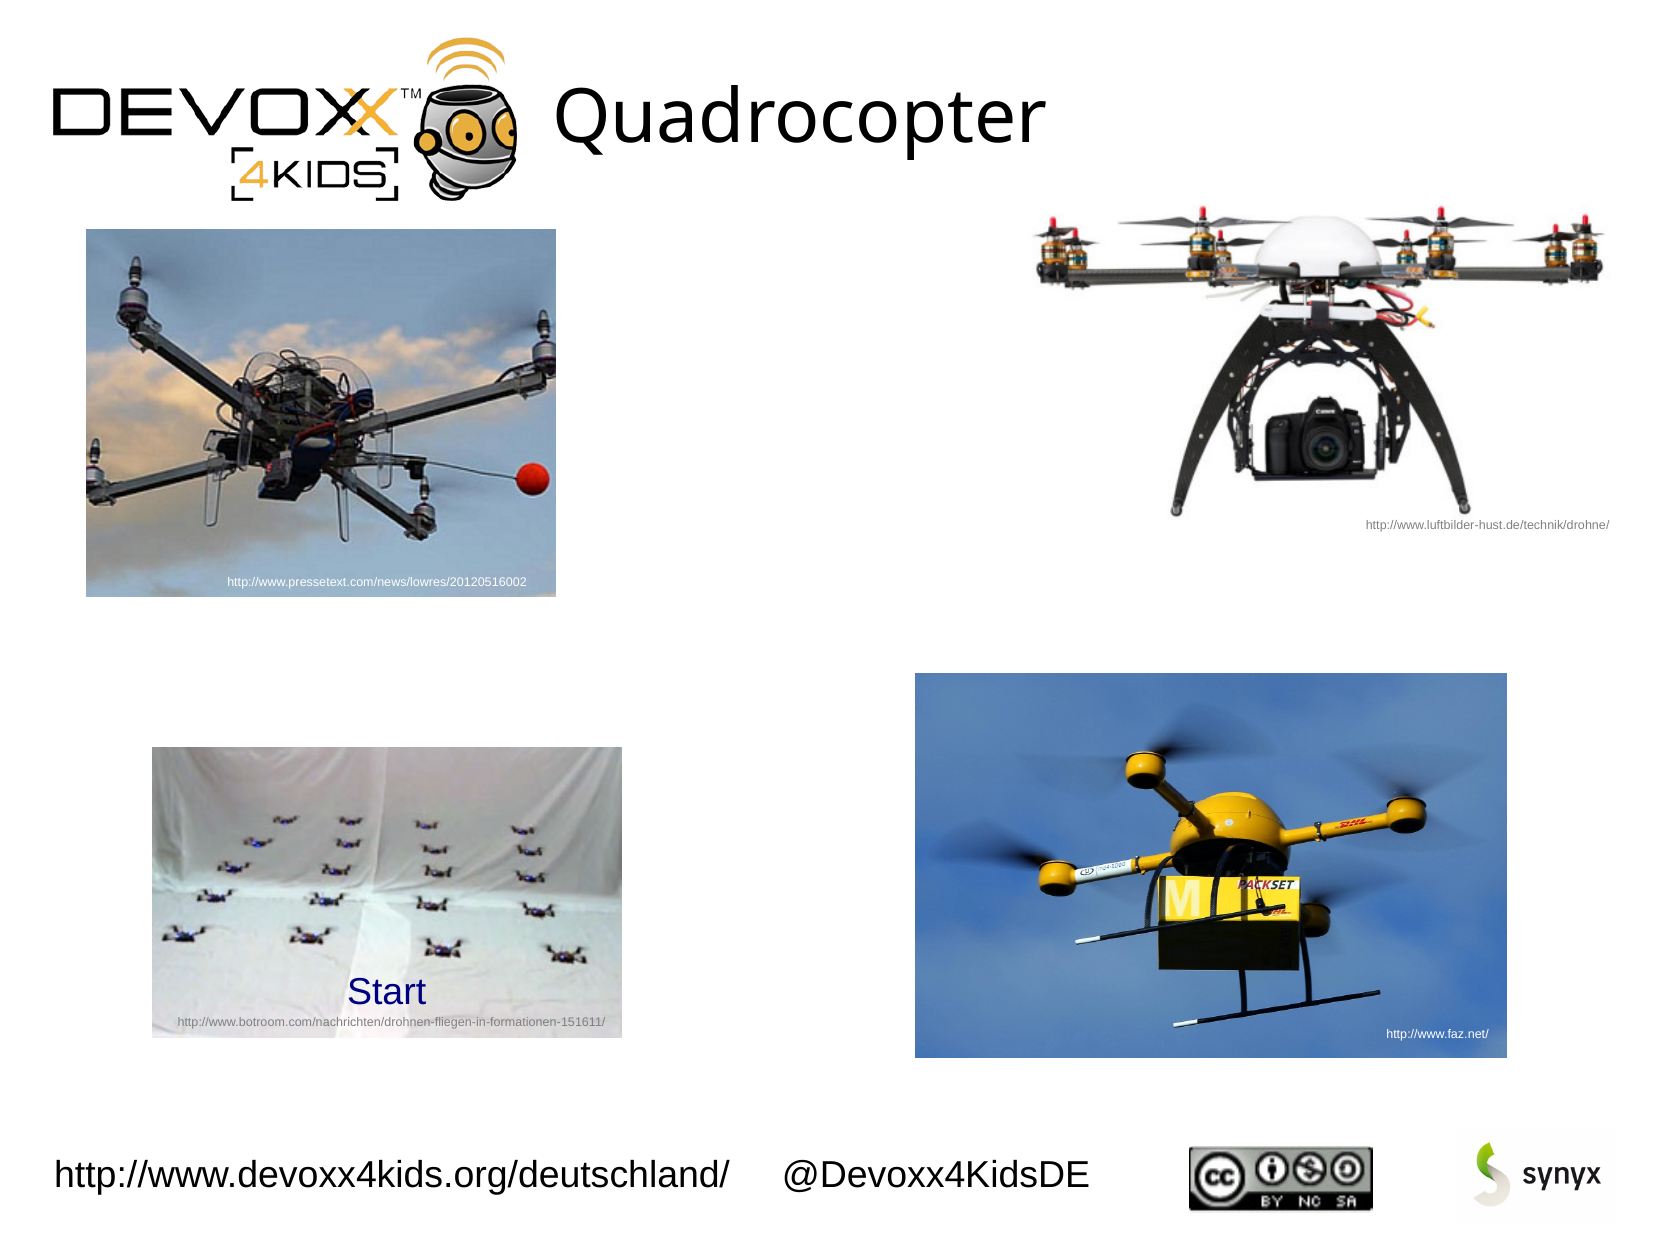

# Quadrocopter
http://www.luftbilder-hust.de/technik/drohne/
http://www.pressetext.com/news/lowres/20120516002
http://www.faz.net/
Start
http://www.botroom.com/nachrichten/drohnen-fliegen-in-formationen-151611/